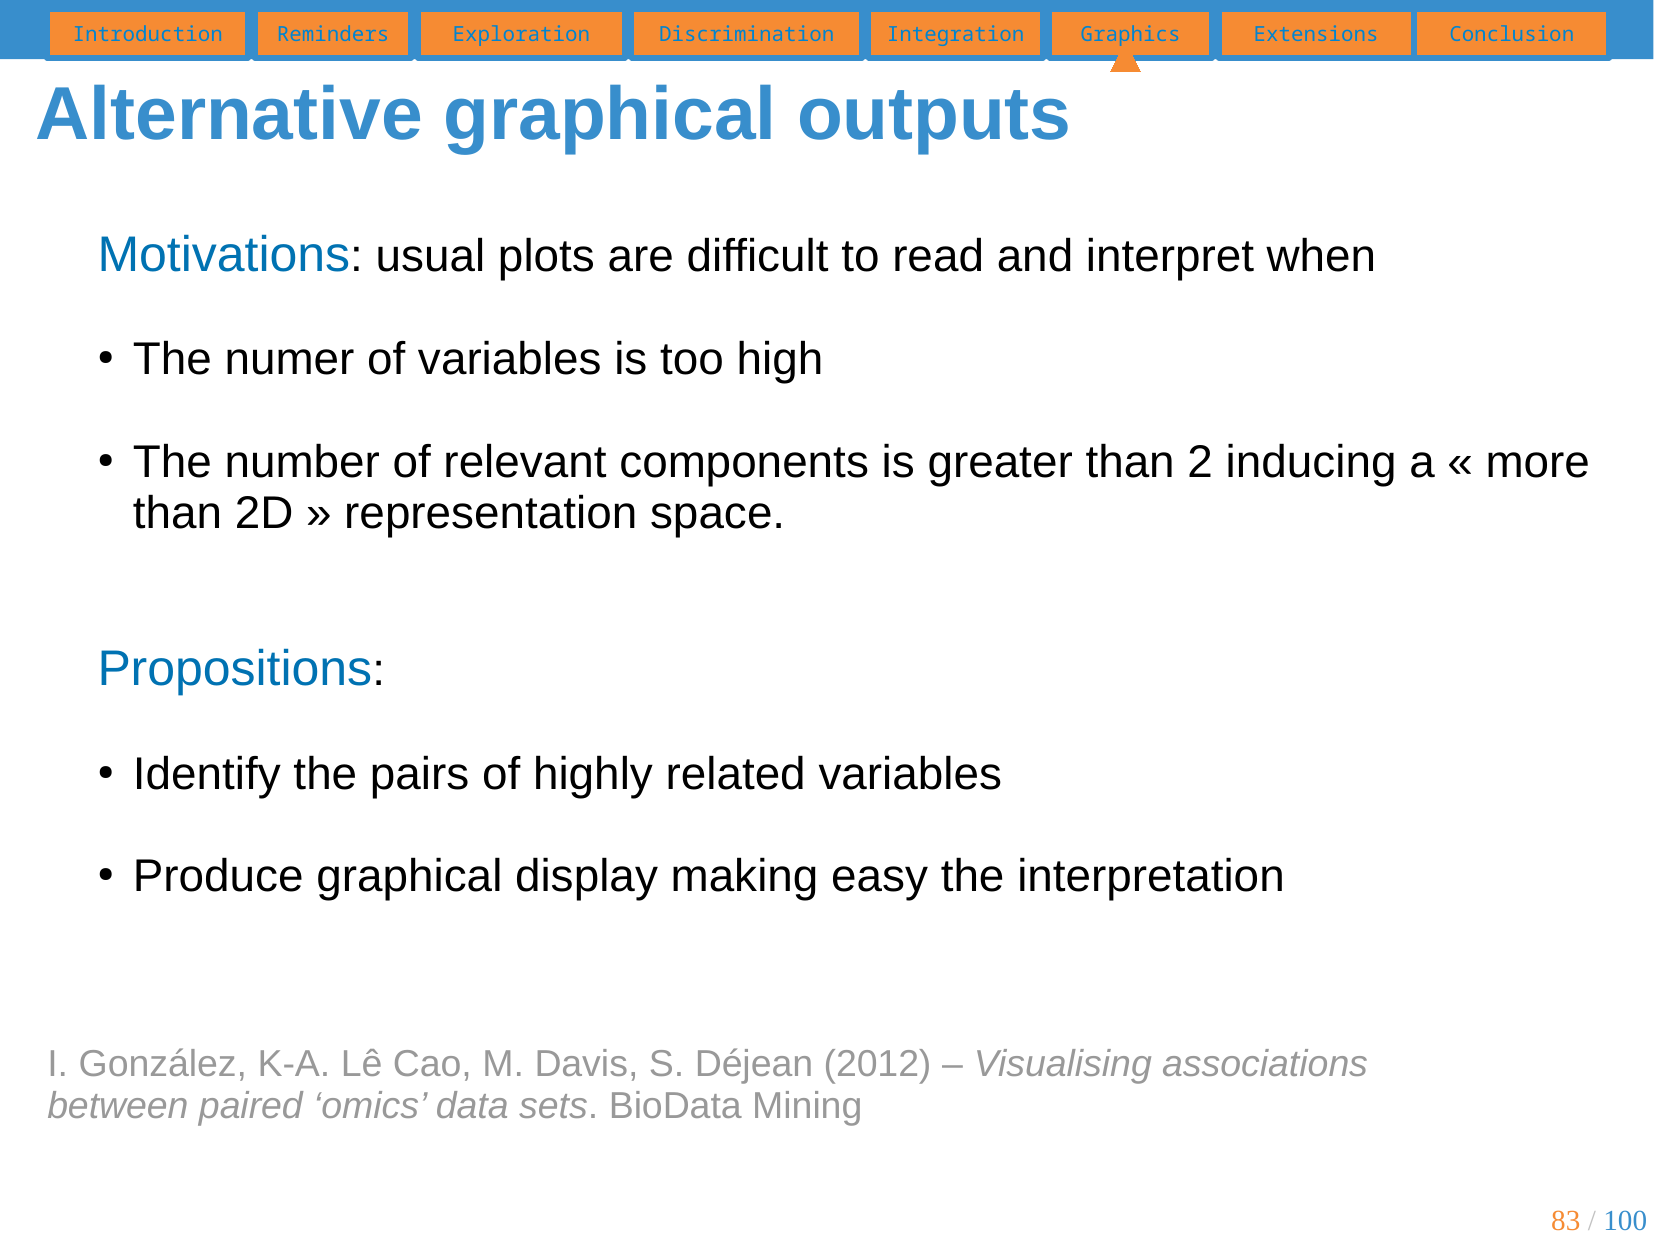

# Alternative graphical outputs
Motivations: usual plots are difficult to read and interpret when
The numer of variables is too high
The number of relevant components is greater than 2 inducing a « more than 2D » representation space.
Propositions:
Identify the pairs of highly related variables
Produce graphical display making easy the interpretation
I. González, K-A. Lê Cao, M. Davis, S. Déjean (2012) – Visualising associations between paired ‘omics’ data sets. BioData Mining
83